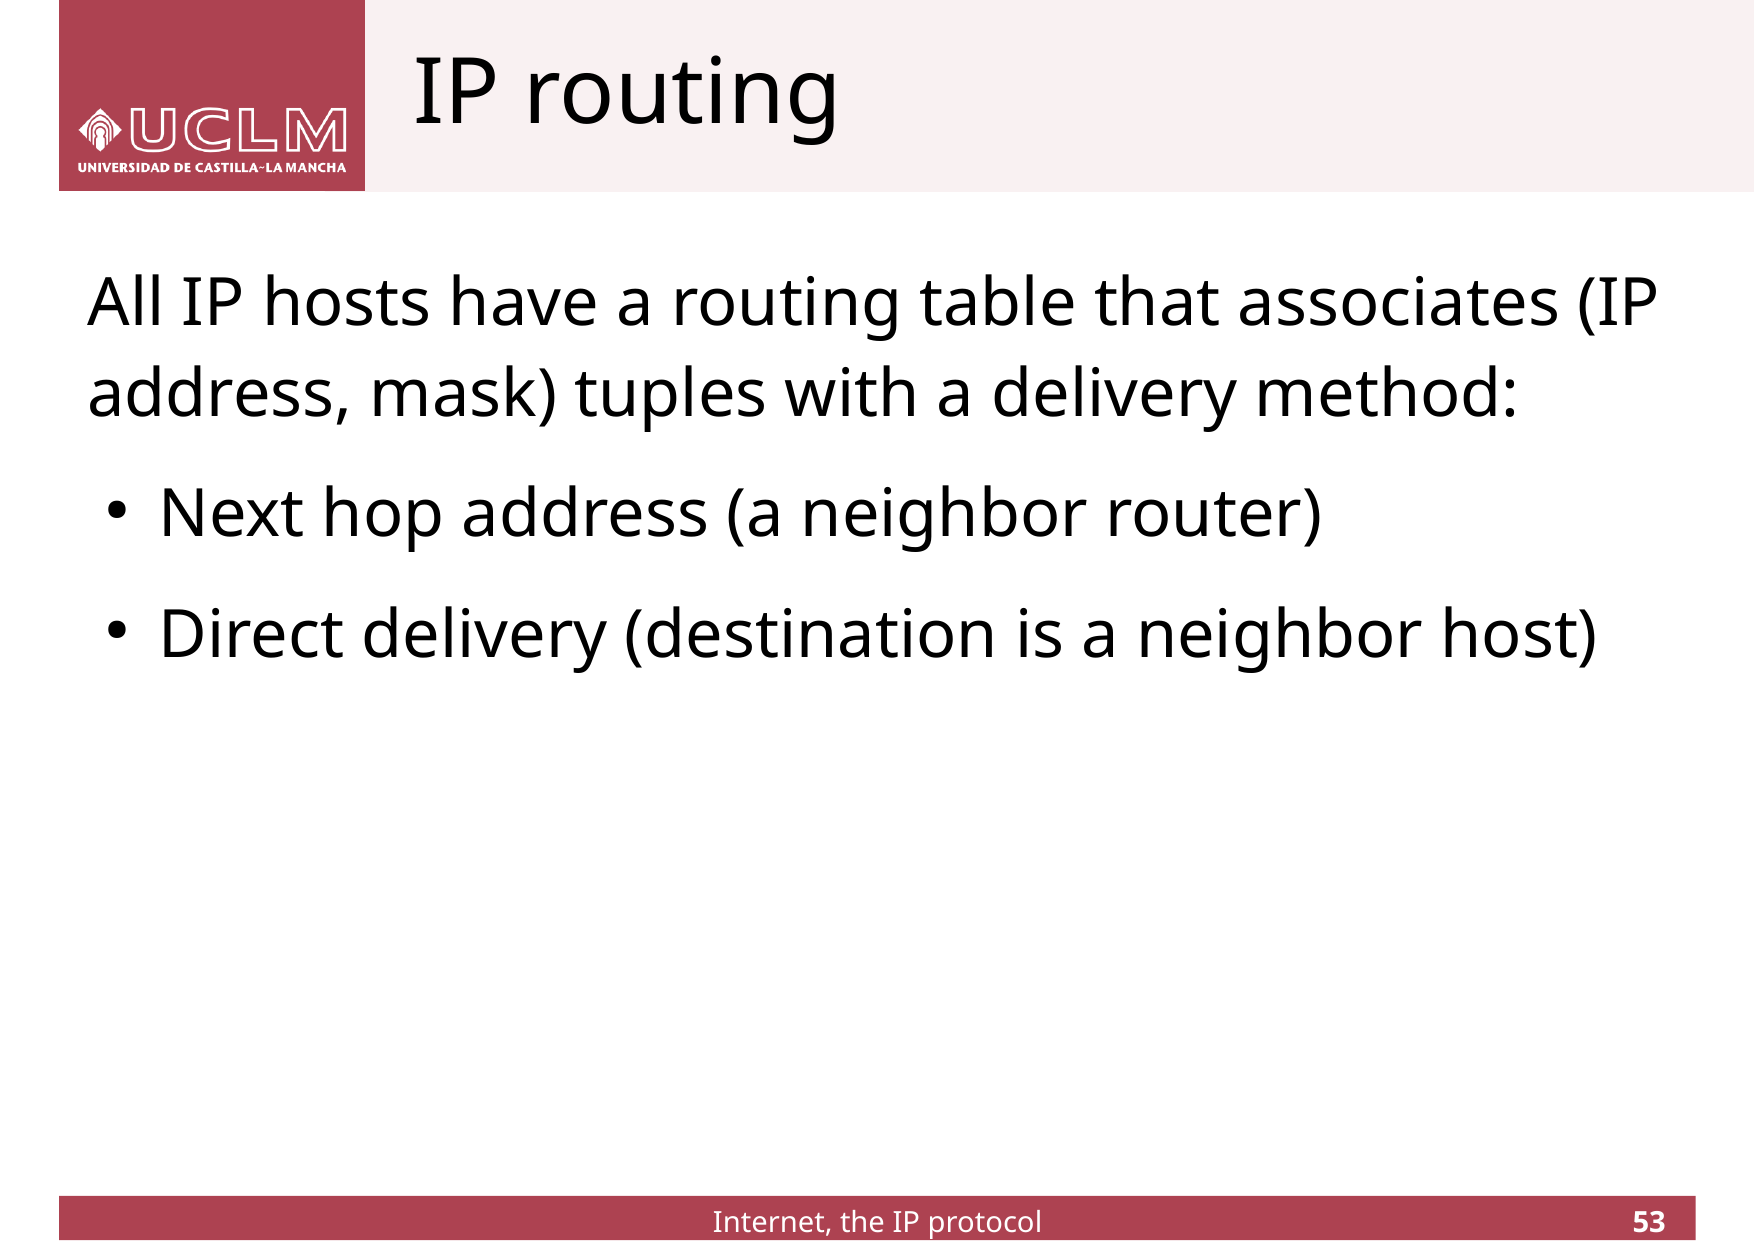

# IP routing
All IP hosts have a routing table that associates (IP address, mask) tuples with a delivery method:
Next hop address (a neighbor router)
Direct delivery (destination is a neighbor host)
Internet, the IP protocol
53